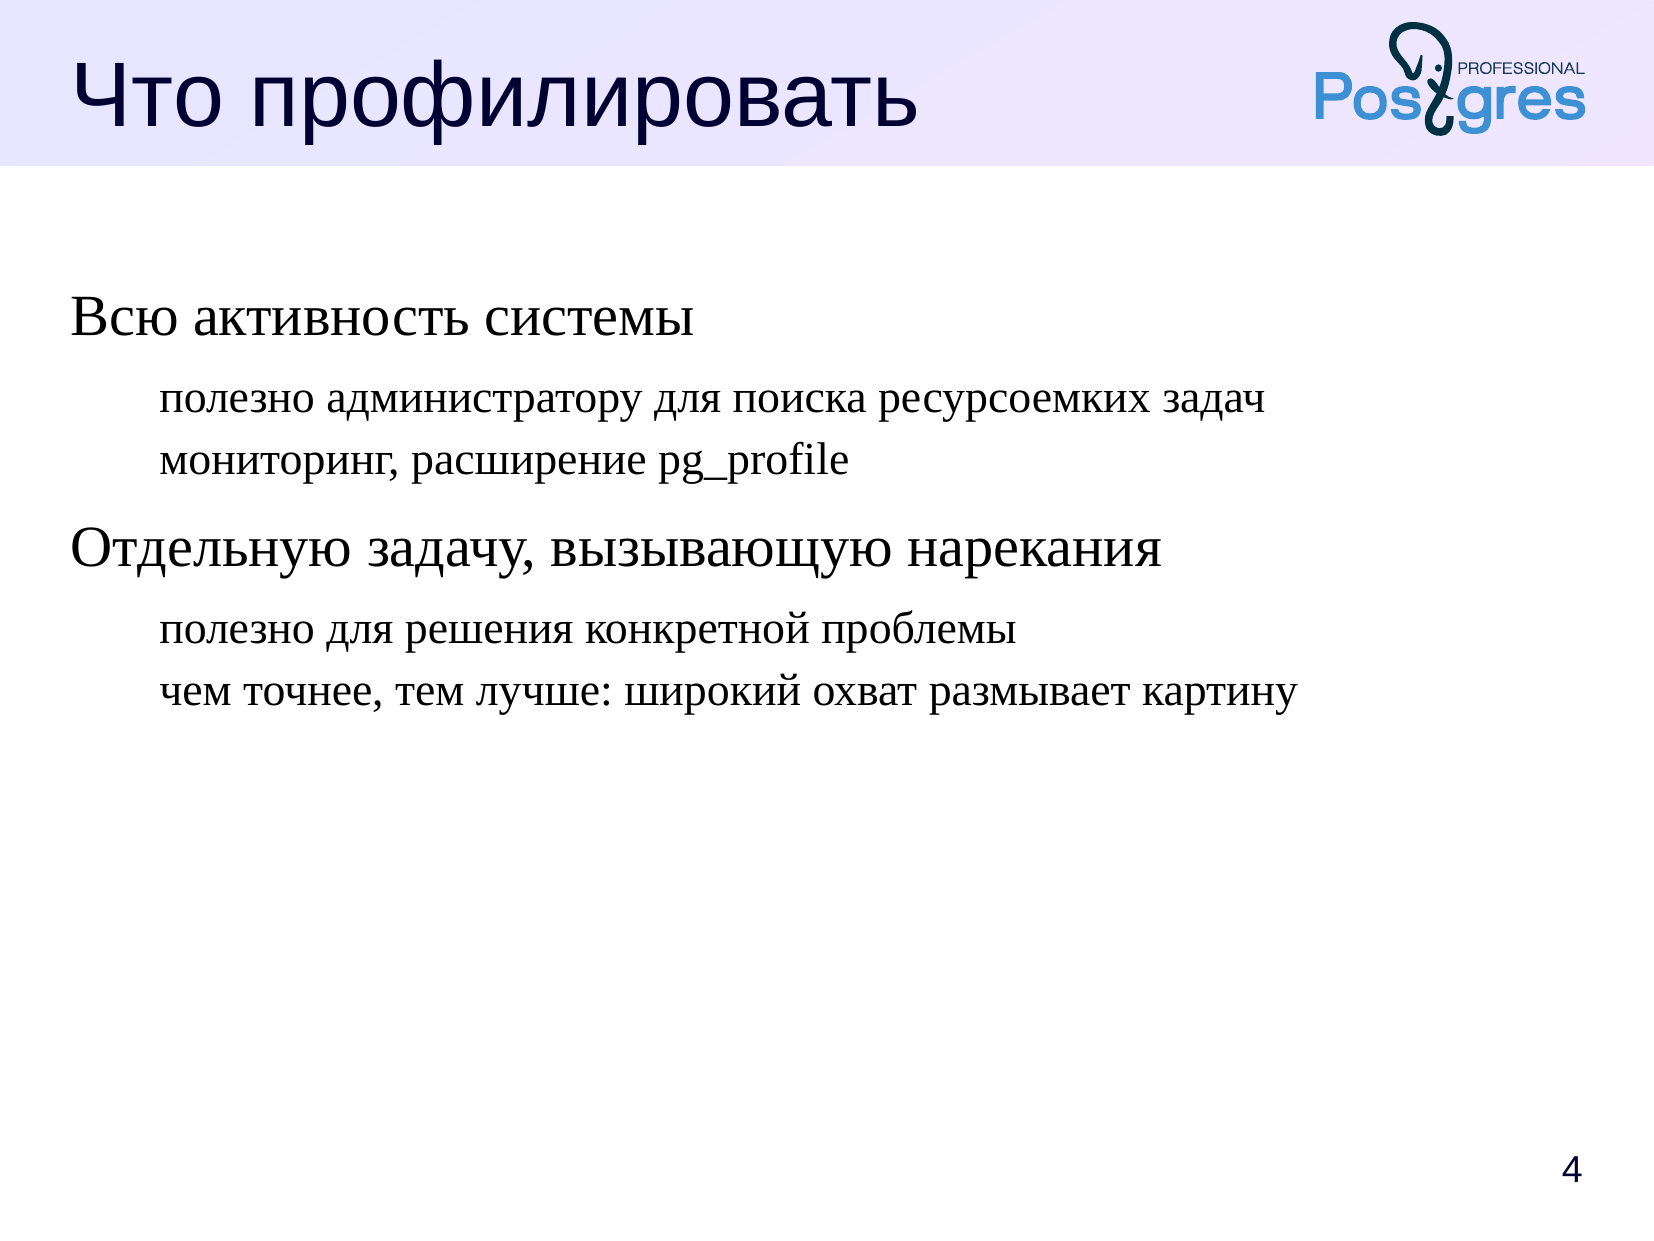

# Что профилировать
Всю активность системы
полезно администратору для поиска ресурсоемких задач
мониторинг, расширение pg_profile
Отдельную задачу, вызывающую нарекания
полезно для решения конкретной проблемы
чем точнее, тем лучше: широкий охват размывает картину